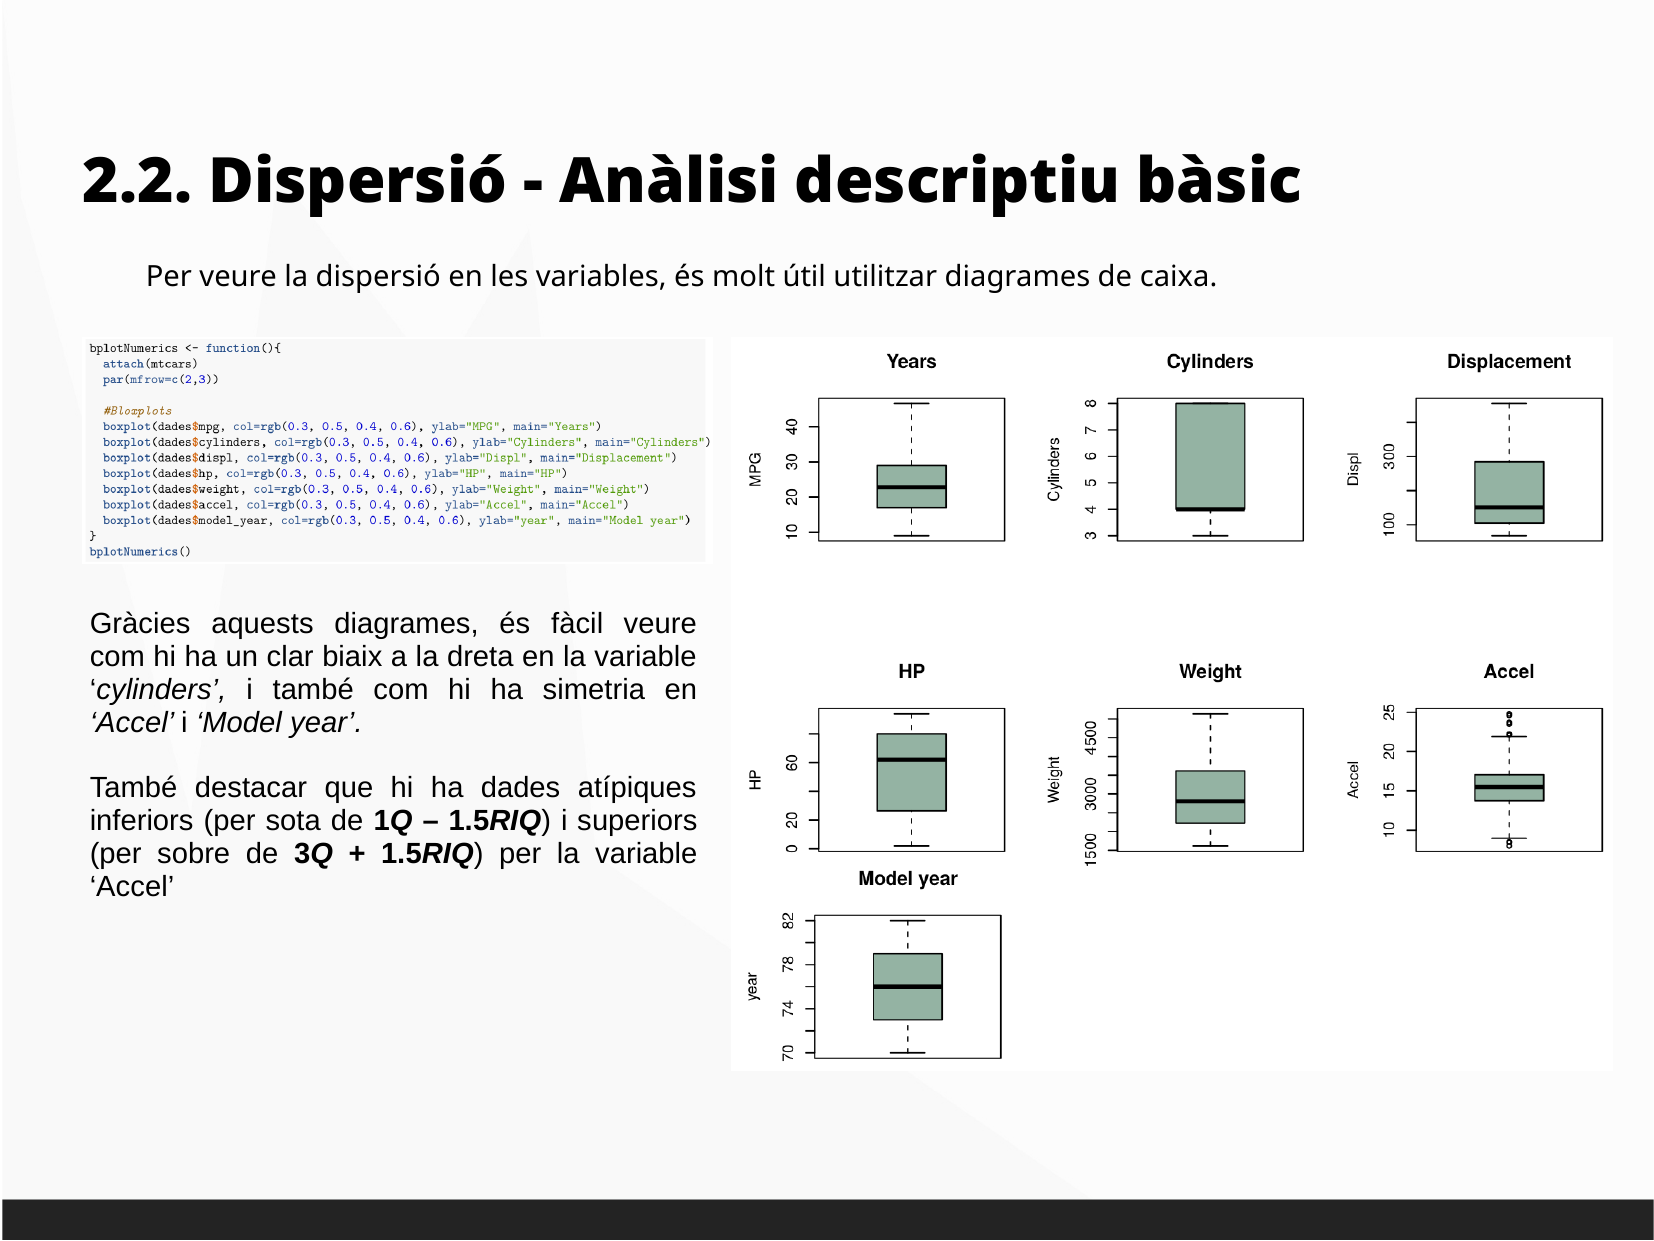

2.2. Dispersió - Anàlisi descriptiu bàsic
# Per veure la dispersió en les variables, és molt útil utilitzar diagrames de caixa.
Gràcies aquests diagrames, és fàcil veure com hi ha un clar biaix a la dreta en la variable ‘cylinders’, i també com hi ha simetria en ‘Accel’ i ‘Model year’.
També destacar que hi ha dades atípiques inferiors (per sota de 1Q – 1.5RIQ) i superiors (per sobre de 3Q + 1.5RIQ) per la variable ‘Accel’